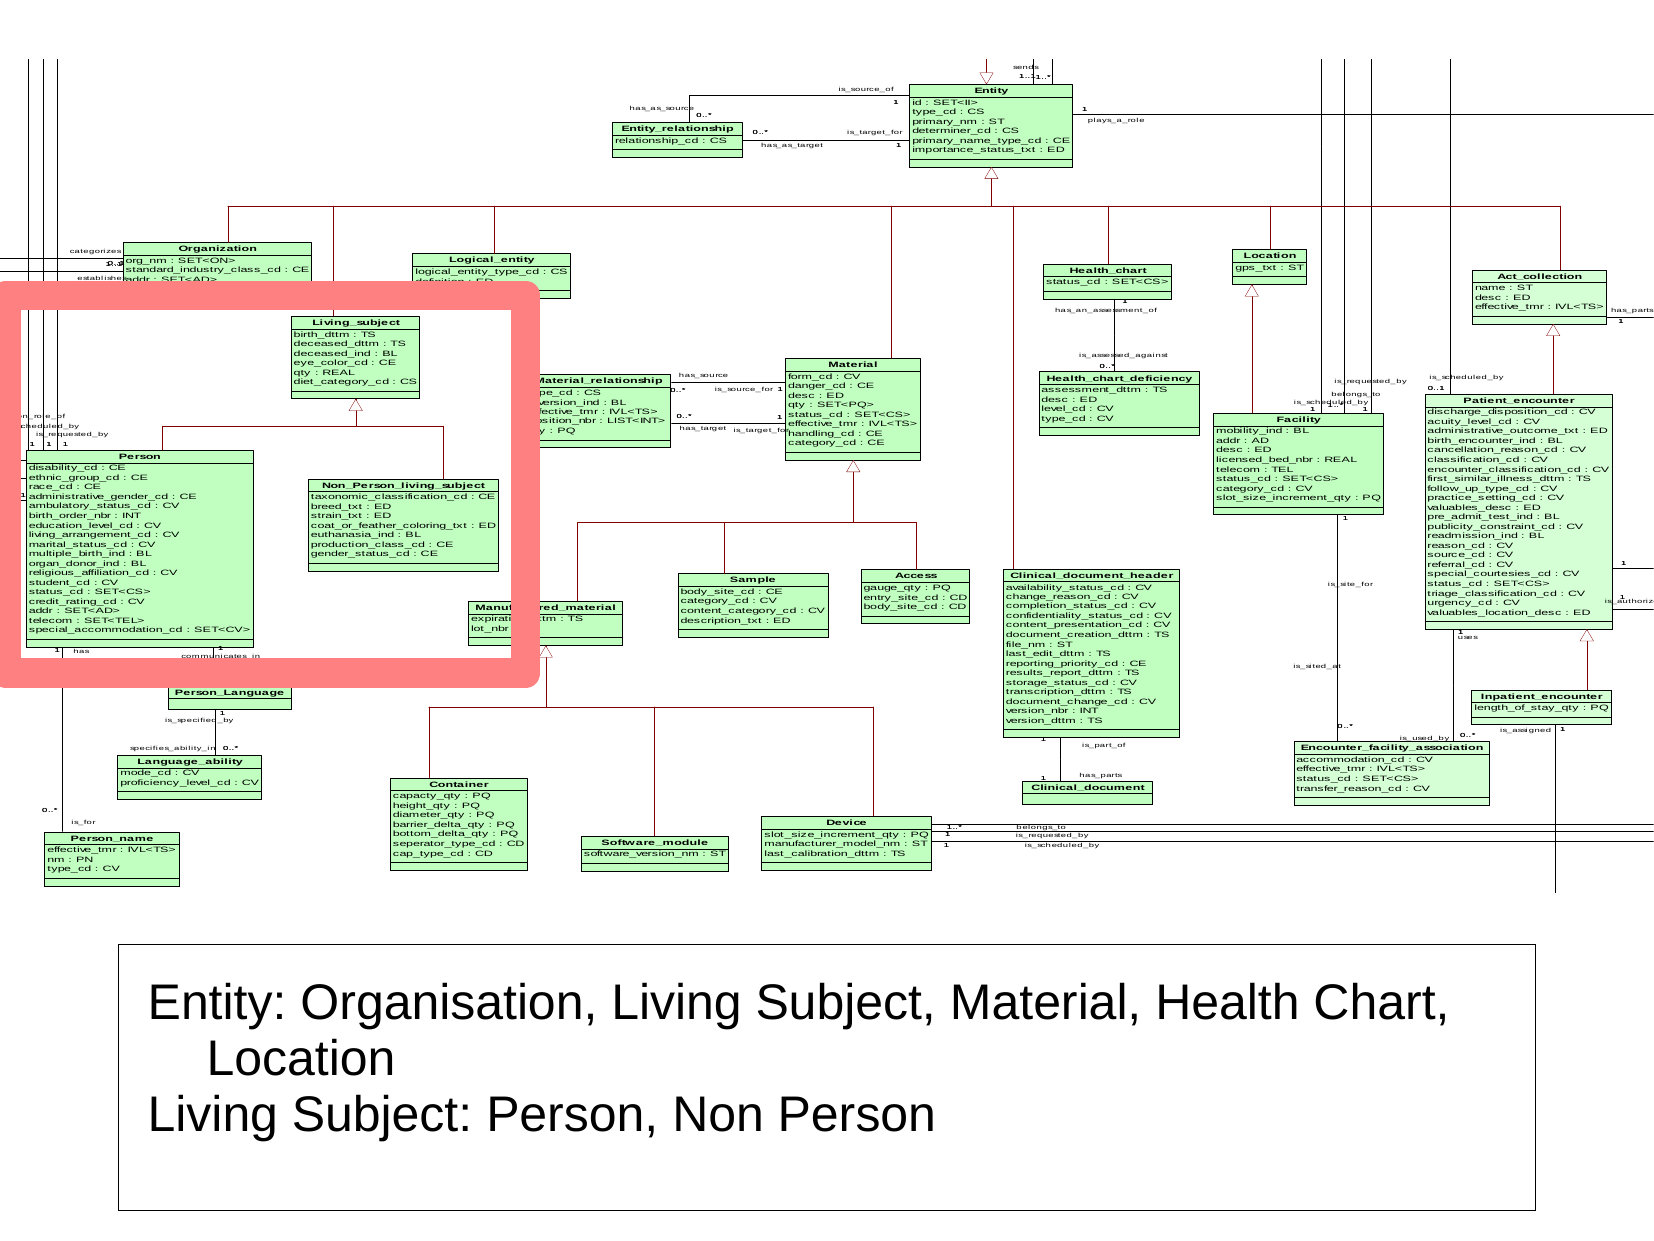

Entity: Organisation, Living Subject, Material, Health Chart, Location
Living Subject: Person, Non Person